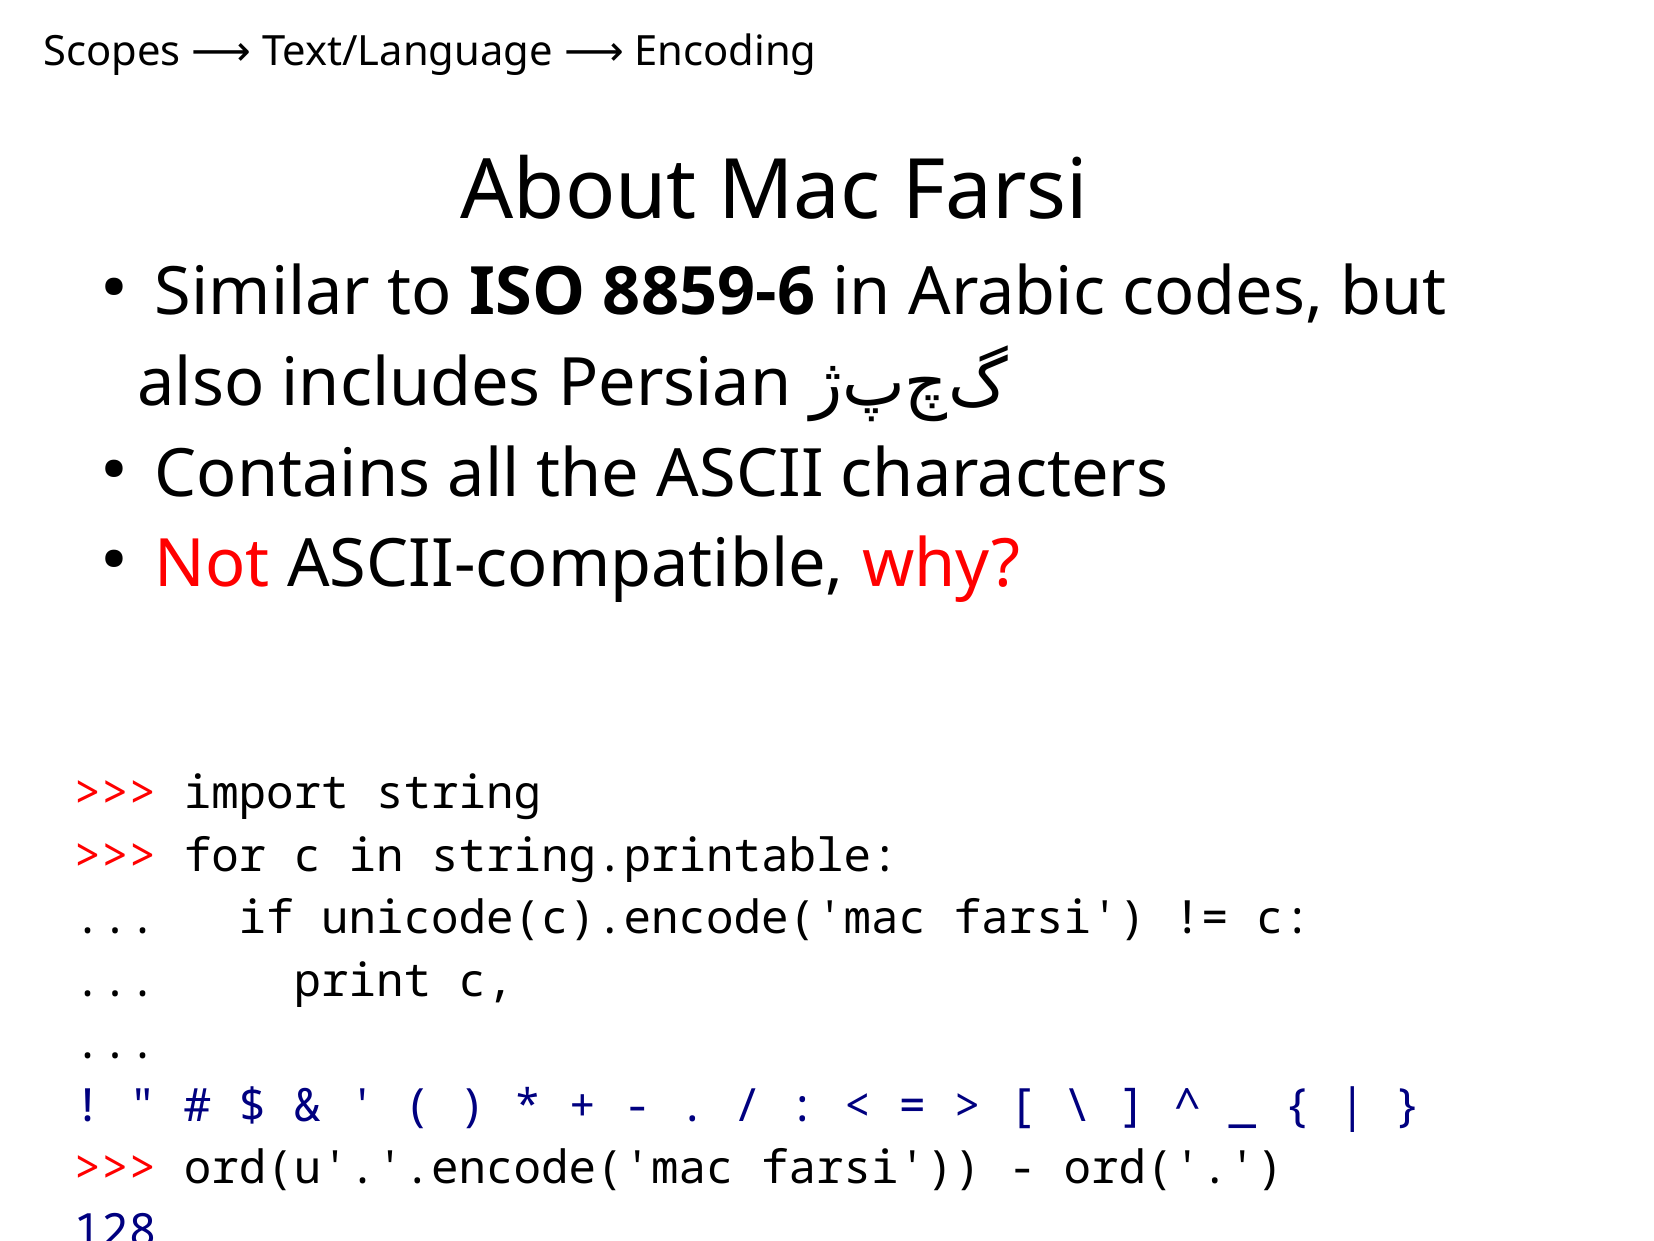

Scopes ⟶ Text/Language ⟶ Encoding
About Mac Farsi
 Similar to ISO 8859-6 in Arabic codes, but also includes Persian گ‌چ‌پ‌ژ
 Contains all the ASCII characters
 Not ASCII-compatible, why?
>>> import string
>>> for c in string.printable:
... if unicode(c).encode('mac farsi') != c:
... print c,
...
! " # $ & ' ( ) * + - . / : < = > [ \ ] ^ _ { | }
>>> ord(u'.'.encode('mac farsi')) - ord('.')
128